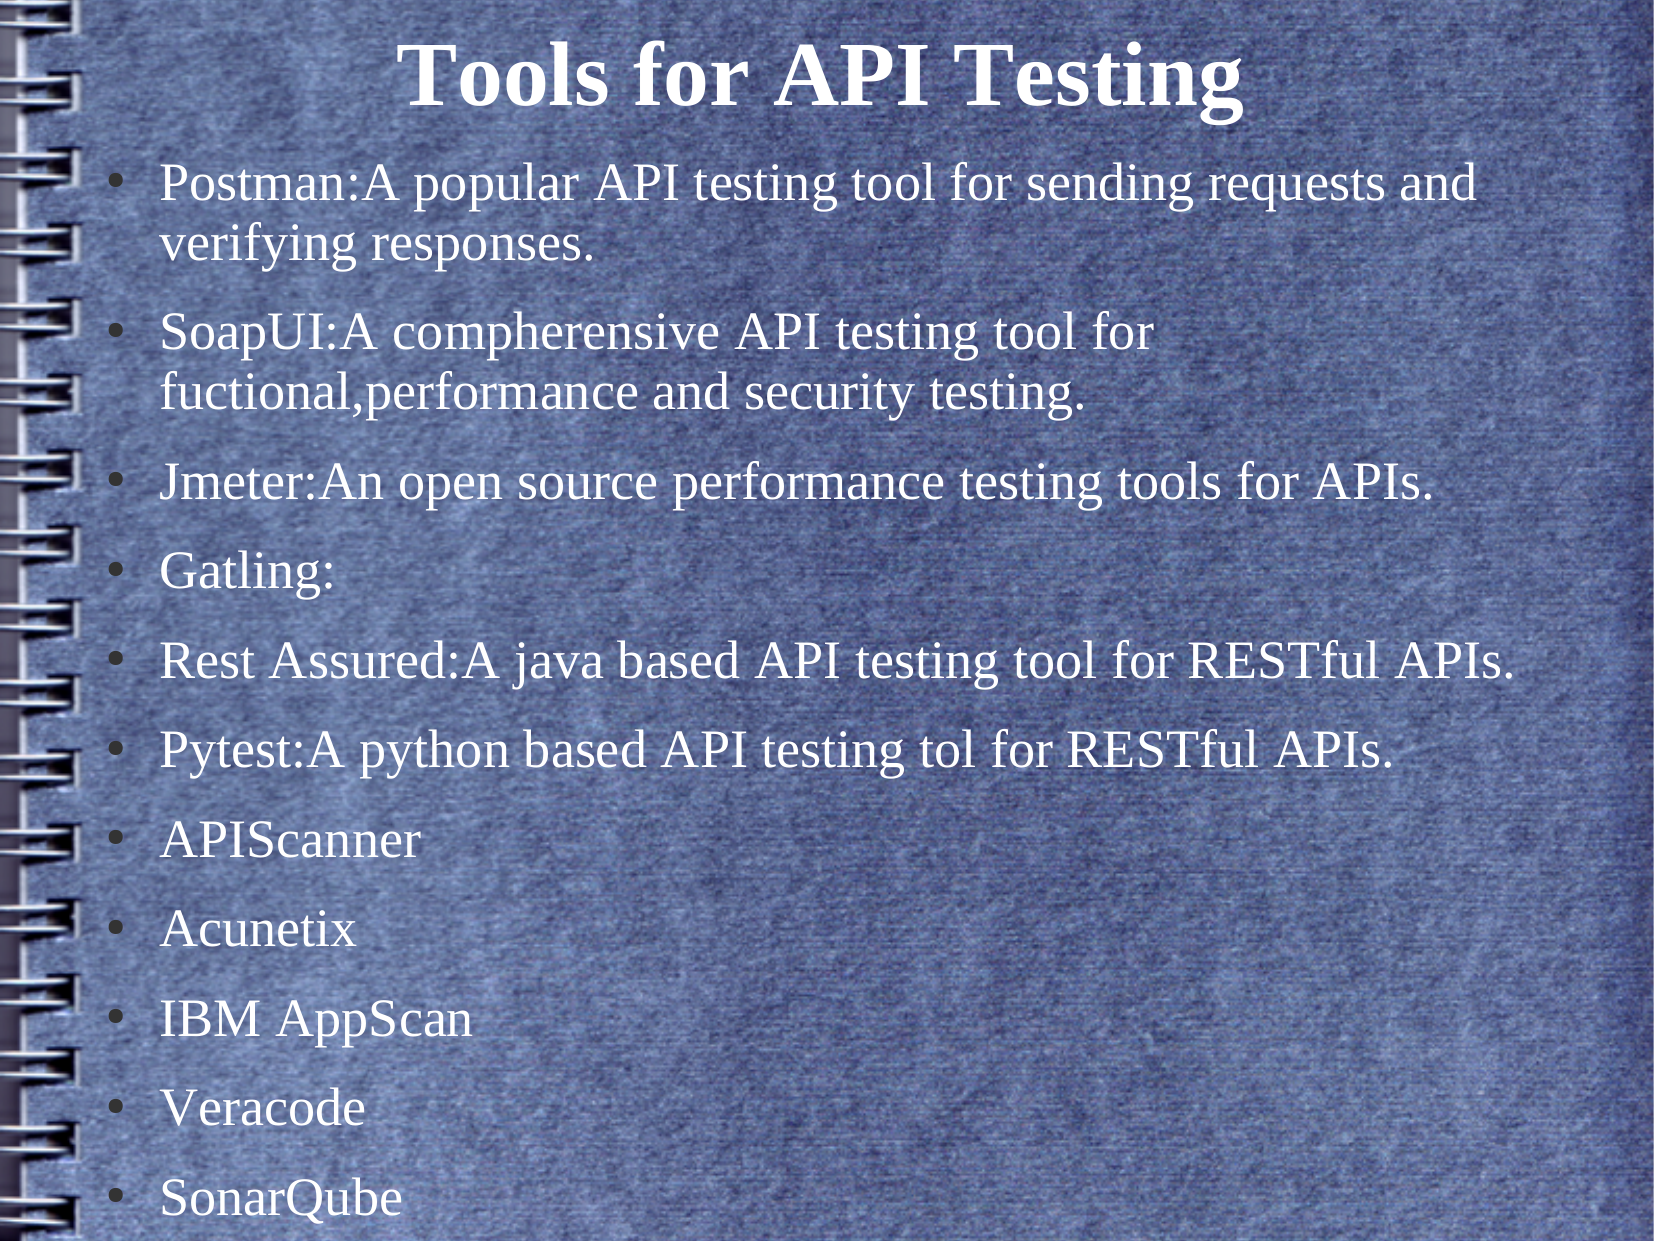

# Tools for API Testing
Postman:A popular API testing tool for sending requests and verifying responses.
SoapUI:A compherensive API testing tool for fuctional,performance and security testing.
Jmeter:An open source performance testing tools for APIs.
Gatling:
Rest Assured:A java based API testing tool for RESTful APIs.
Pytest:A python based API testing tol for RESTful APIs.
APIScanner
Acunetix
IBM AppScan
Veracode
SonarQube